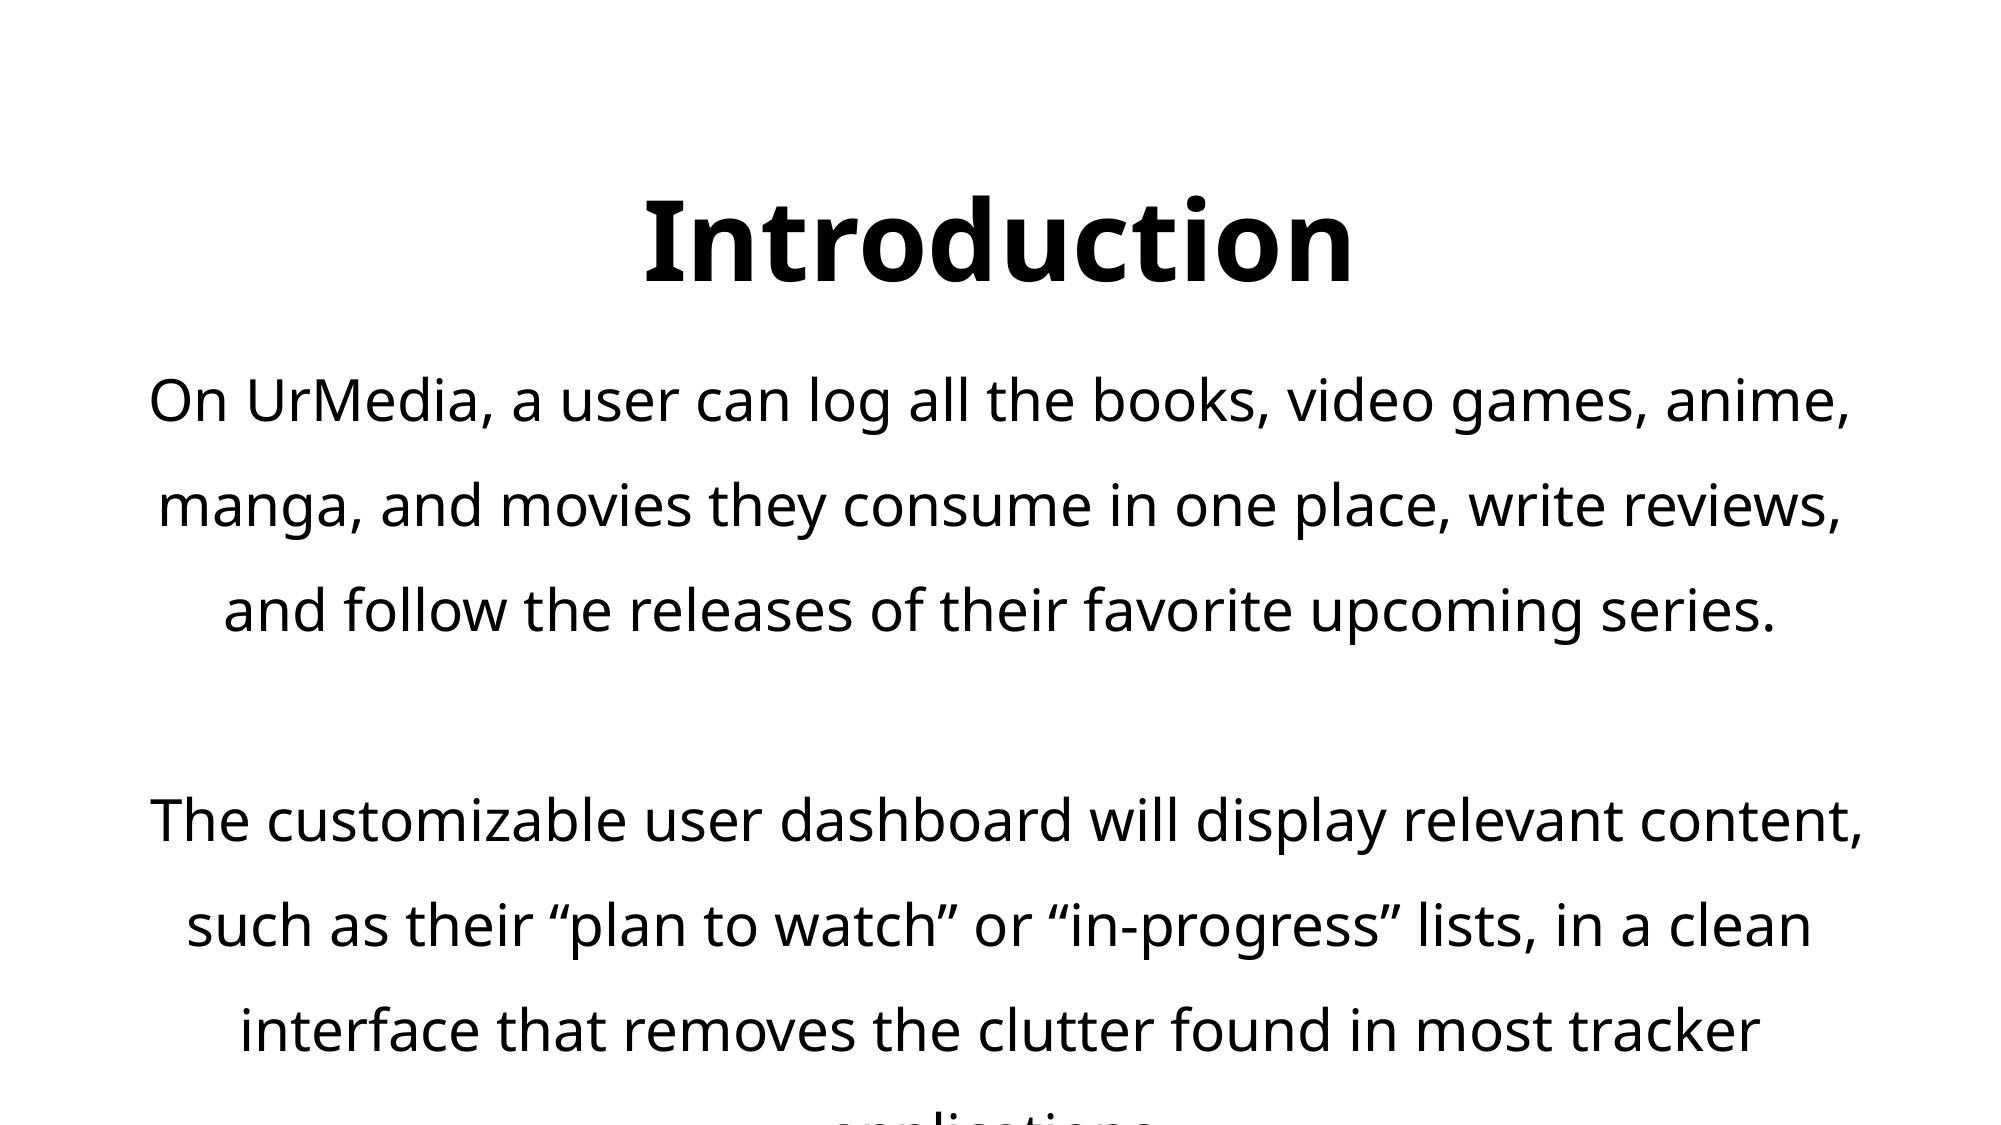

# Introduction
On UrMedia, a user can log all the books, video games, anime, manga, and movies they consume in one place, write reviews, and follow the releases of their favorite upcoming series.
 The customizable user dashboard will display relevant content, such as their “plan to watch” or “in-progress” lists, in a clean interface that removes the clutter found in most tracker applications.